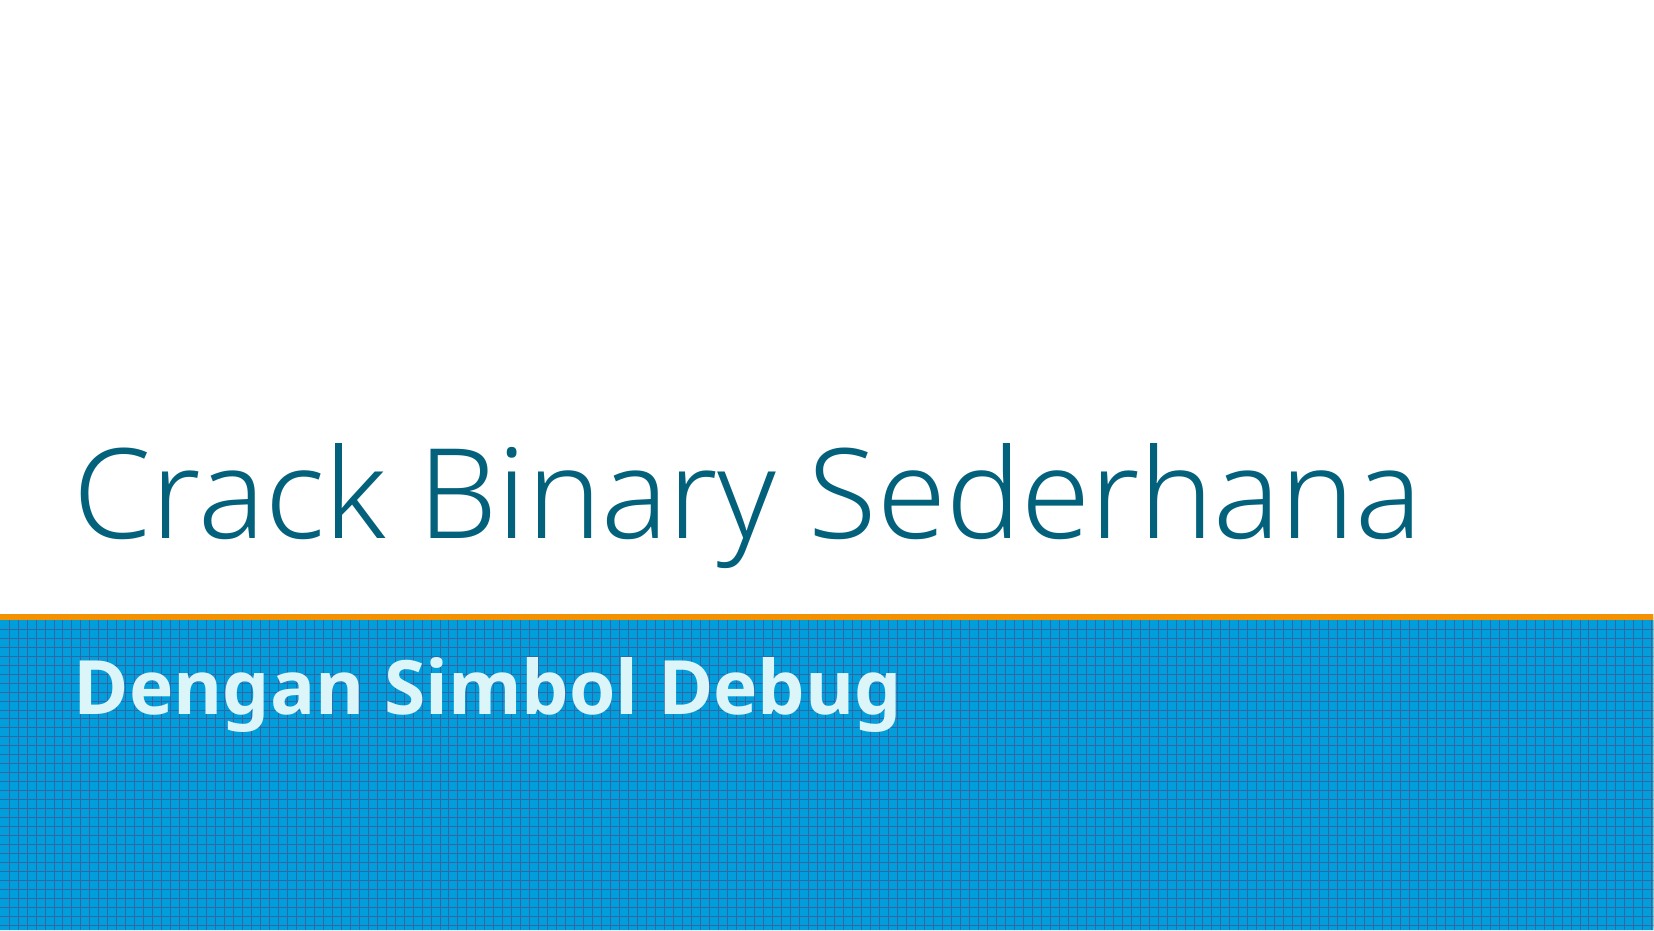

# Crack Binary Sederhana
Dengan Simbol Debug